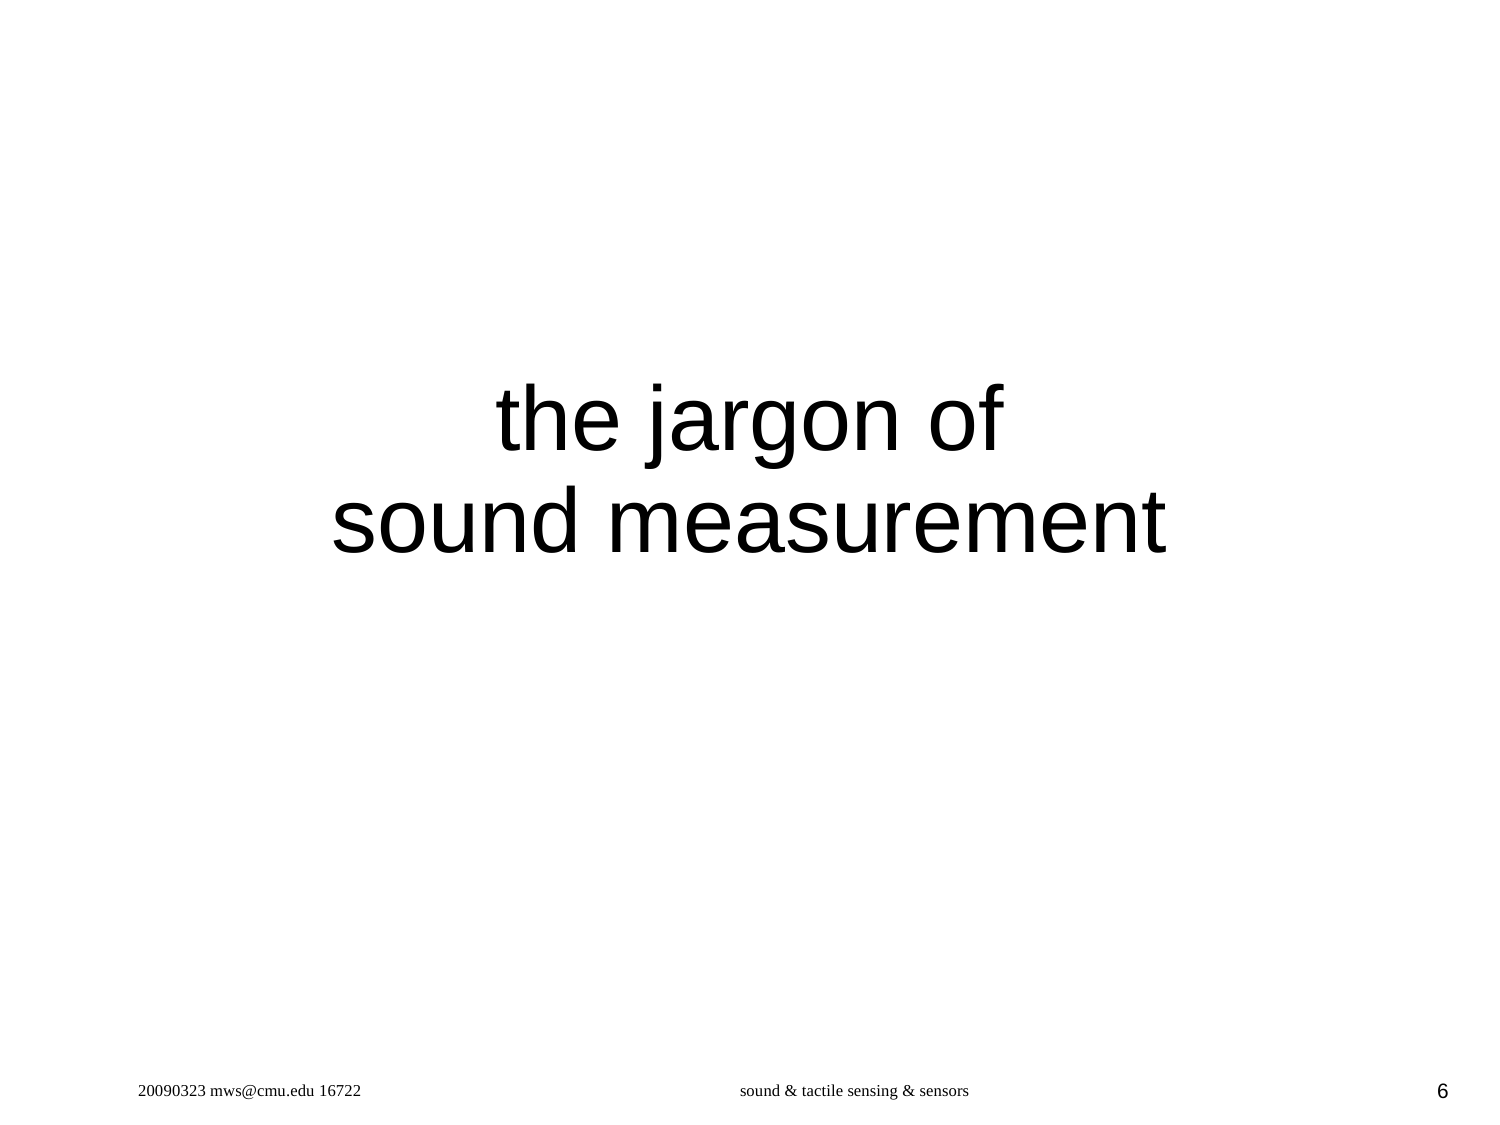

# the jargon of sound measurement
6
20090323 mws@cmu.edu 16722
sound & tactile sensing & sensors